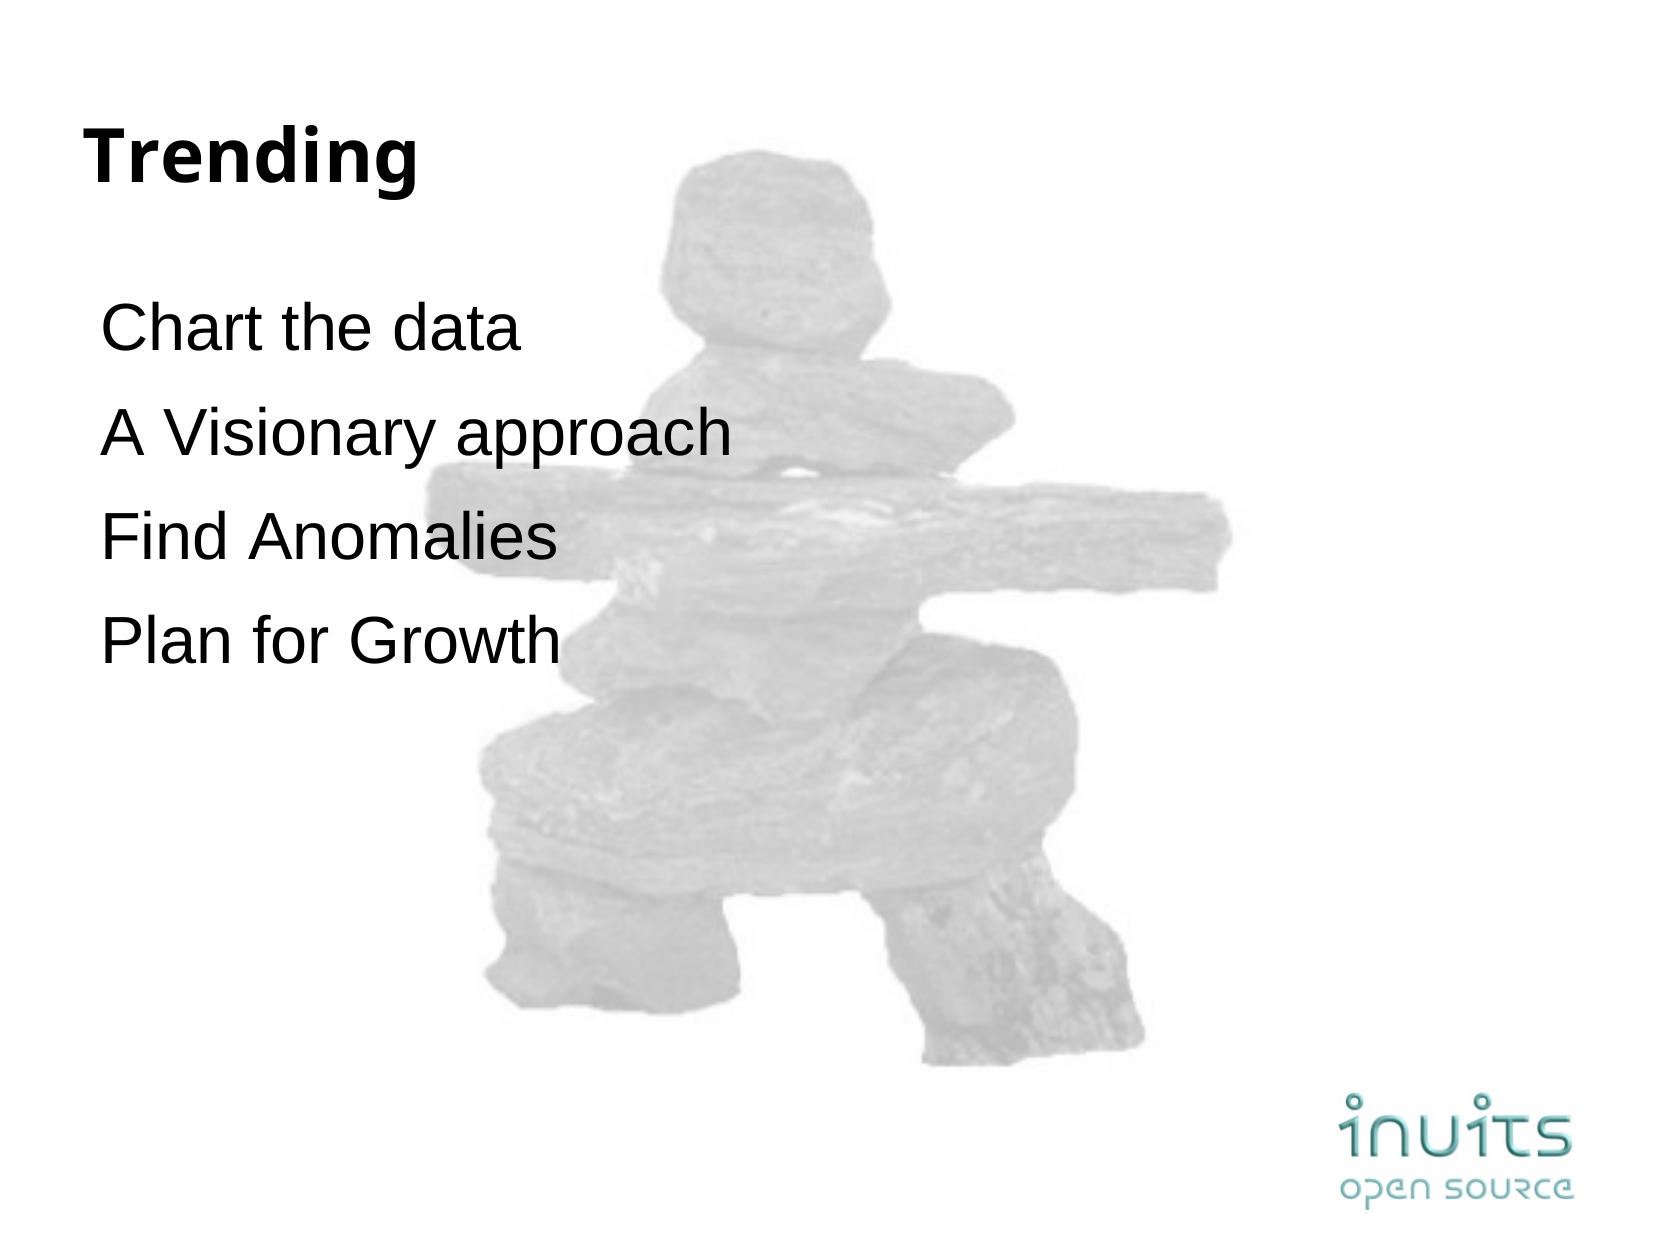

# Trending
Chart the data
A Visionary approach
Find Anomalies
Plan for Growth
11